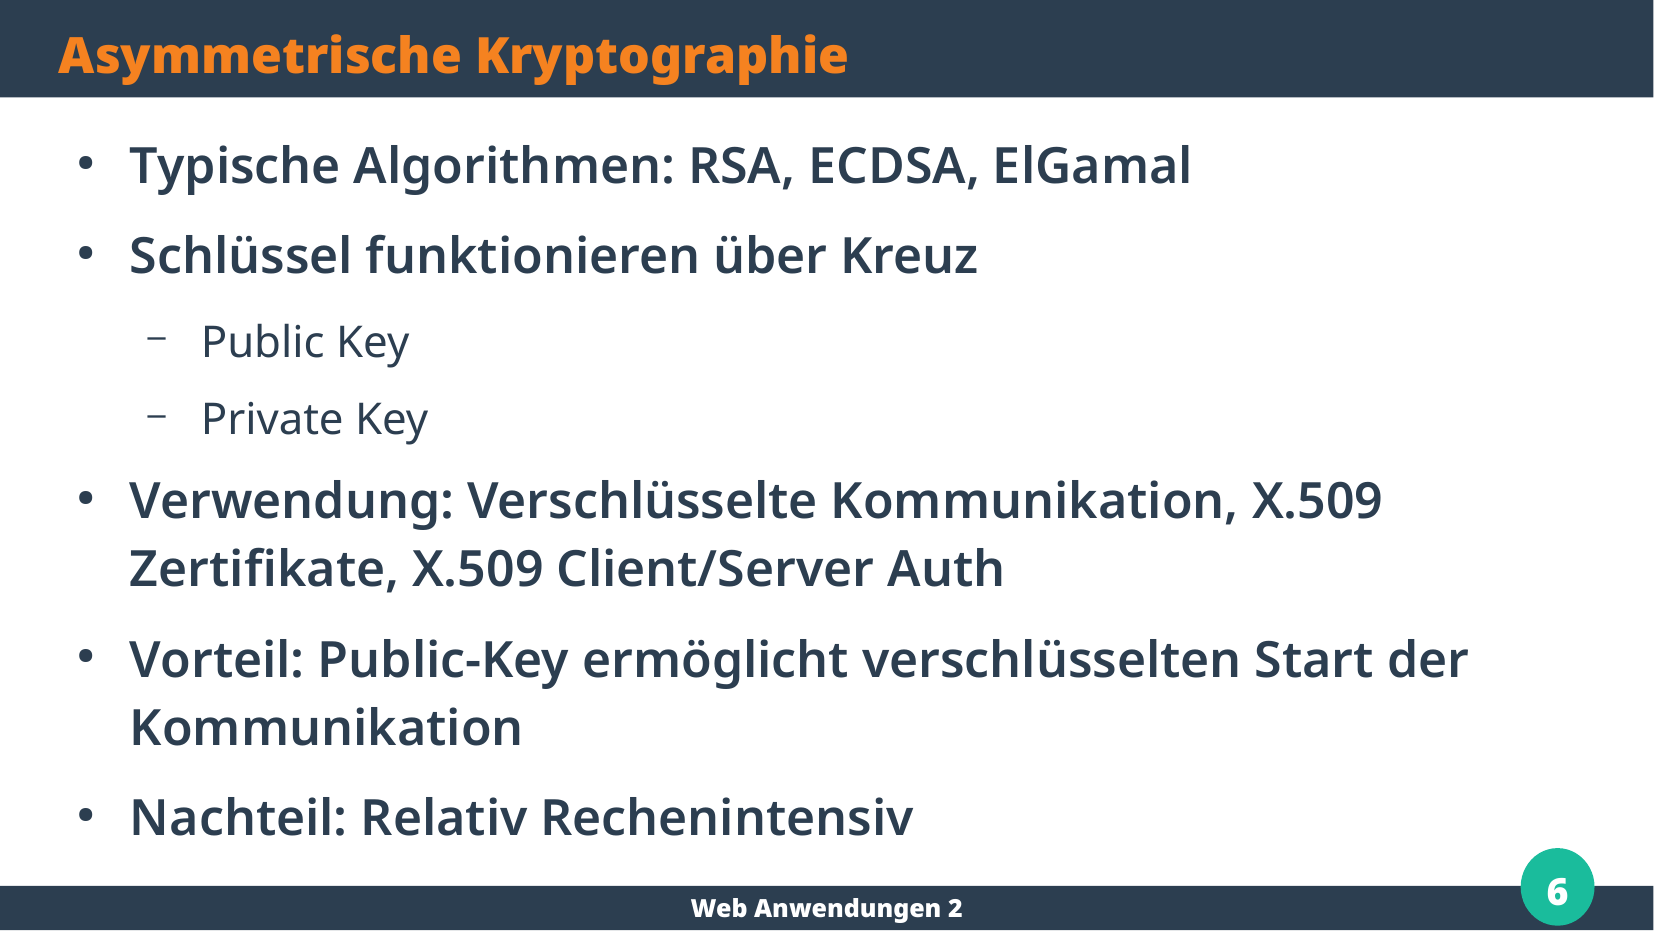

# Asymmetrische Kryptographie
Typische Algorithmen: RSA, ECDSA, ElGamal
Schlüssel funktionieren über Kreuz
Public Key
Private Key
Verwendung: Verschlüsselte Kommunikation, X.509 Zertifikate, X.509 Client/Server Auth
Vorteil: Public-Key ermöglicht verschlüsselten Start der Kommunikation
Nachteil: Relativ Rechenintensiv
6